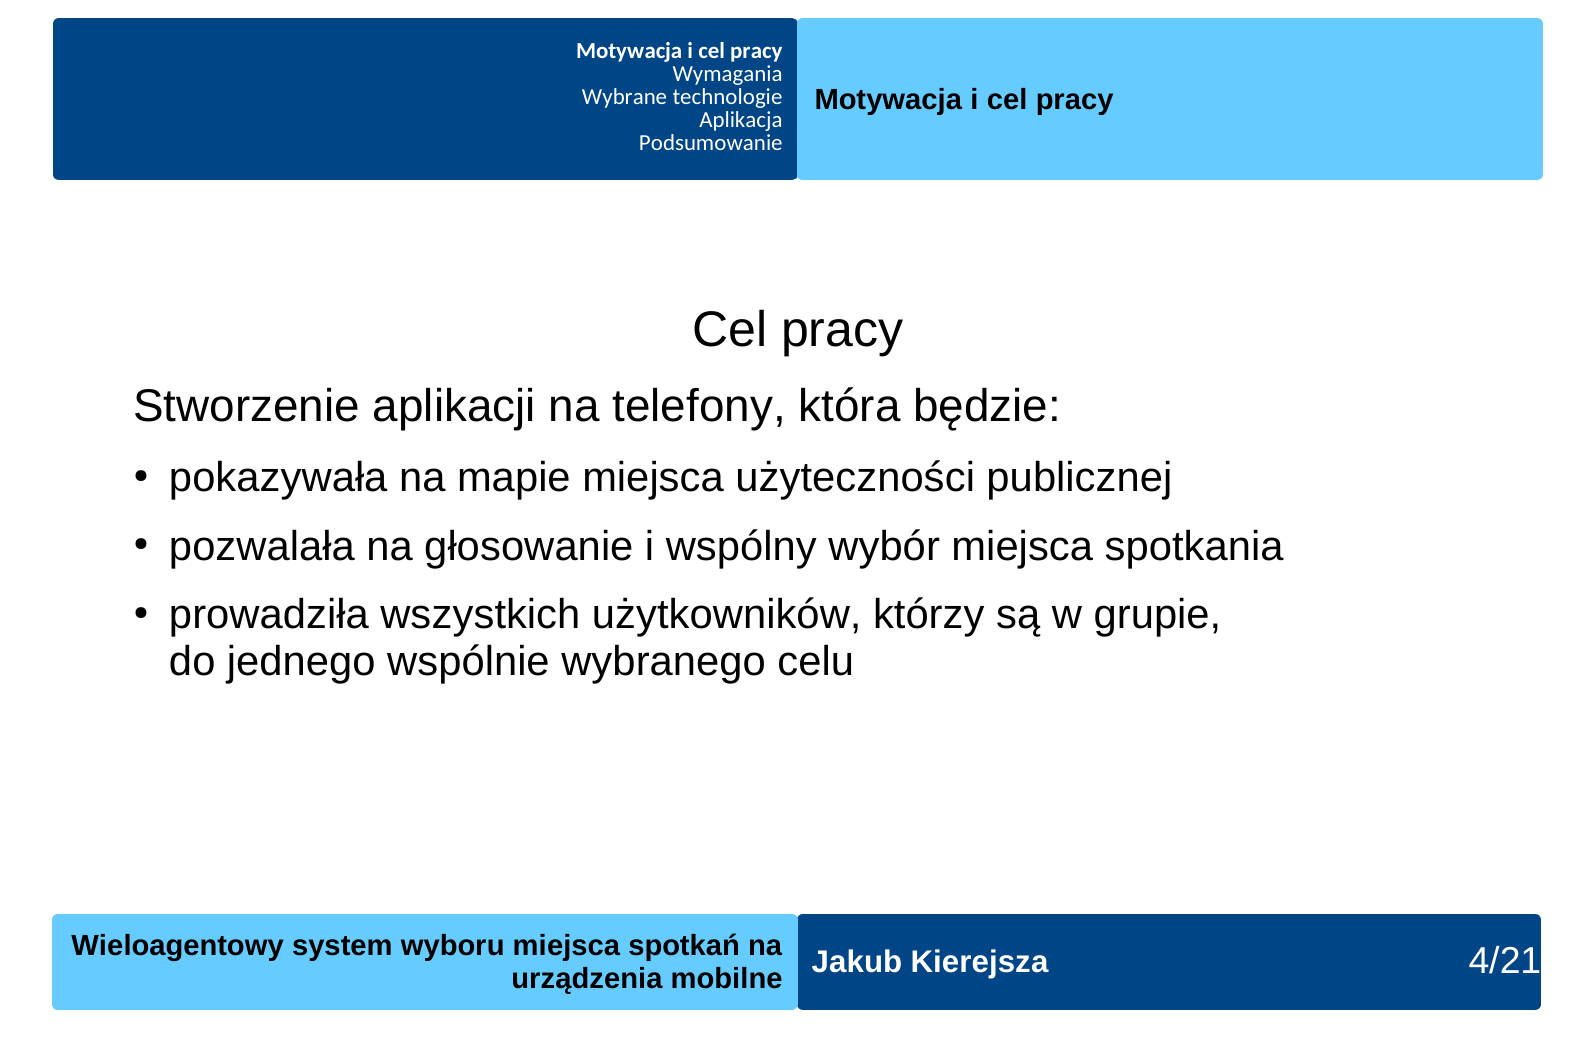

Motywacja i cel pracy
Wymagania
Wybrane technologie
Aplikacja
Podsumowanie
Motywacja i cel pracy
# Cel pracy
Stworzenie aplikacji na telefony, która będzie:
pokazywała na mapie miejsca użyteczności publicznej
pozwalała na głosowanie i wspólny wybór miejsca spotkania
prowadziła wszystkich użytkowników, którzy są w grupie,
do jednego wspólnie wybranego celu
Wieloagentowy system wyboru miejsca spotkań na urządzenia mobilne
Jakub Kierejsza